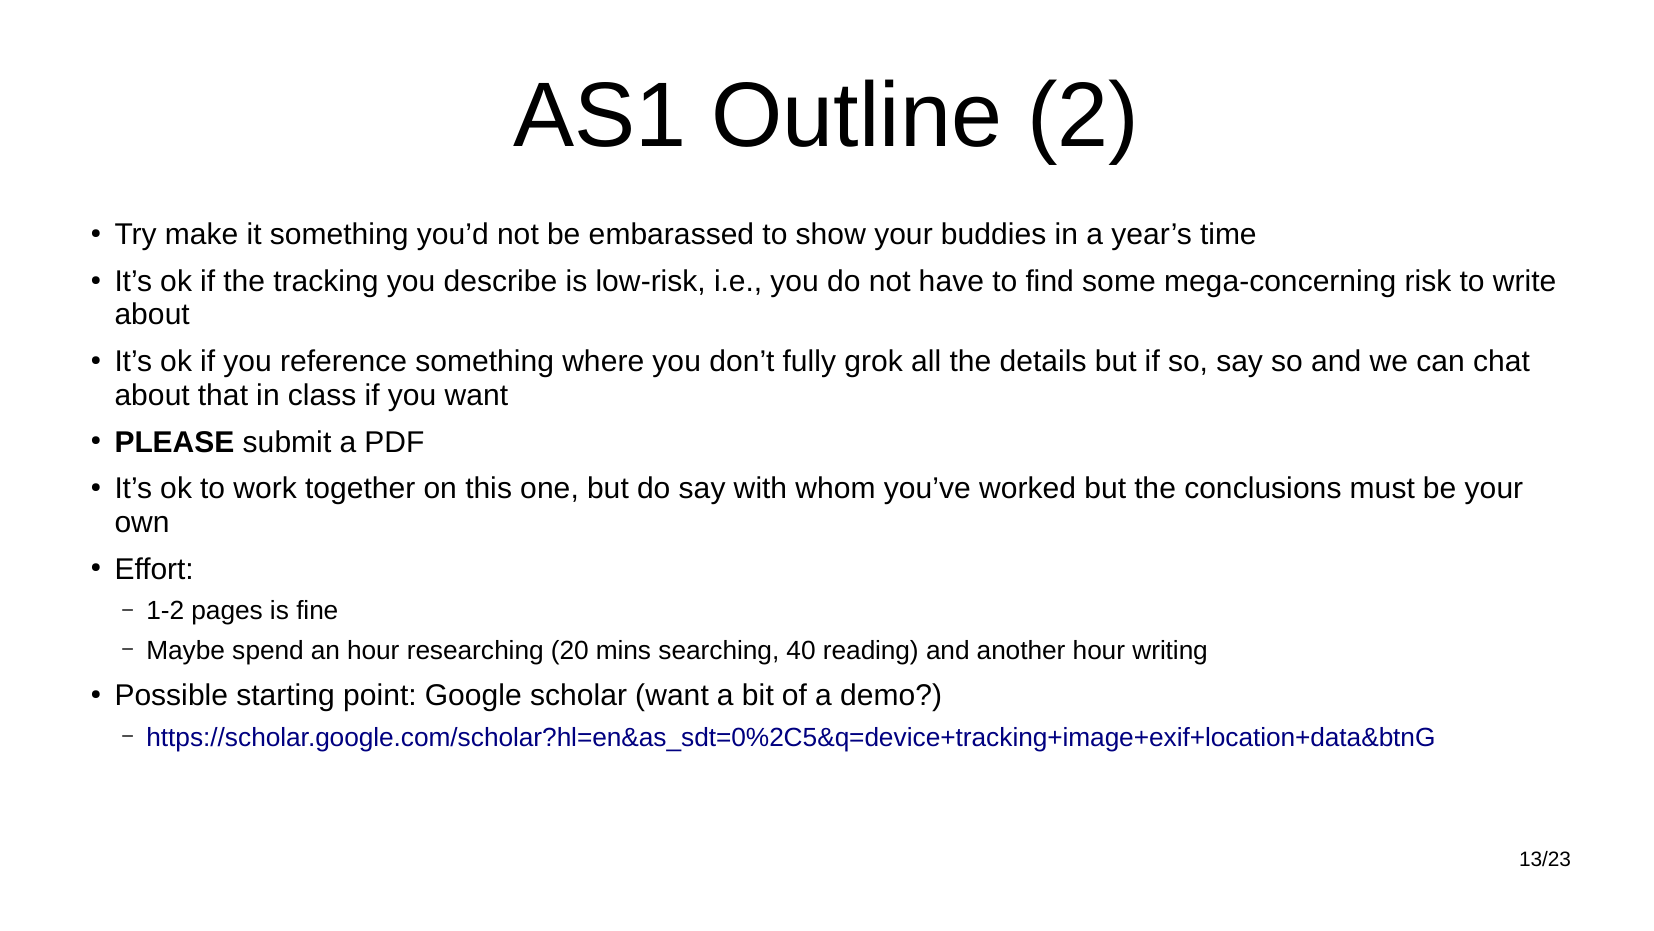

# AS1 Outline (2)
Try make it something you’d not be embarassed to show your buddies in a year’s time
It’s ok if the tracking you describe is low-risk, i.e., you do not have to find some mega-concerning risk to write about
It’s ok if you reference something where you don’t fully grok all the details but if so, say so and we can chat about that in class if you want
PLEASE submit a PDF
It’s ok to work together on this one, but do say with whom you’ve worked but the conclusions must be your own
Effort:
1-2 pages is fine
Maybe spend an hour researching (20 mins searching, 40 reading) and another hour writing
Possible starting point: Google scholar (want a bit of a demo?)
https://scholar.google.com/scholar?hl=en&as_sdt=0%2C5&q=device+tracking+image+exif+location+data&btnG
13